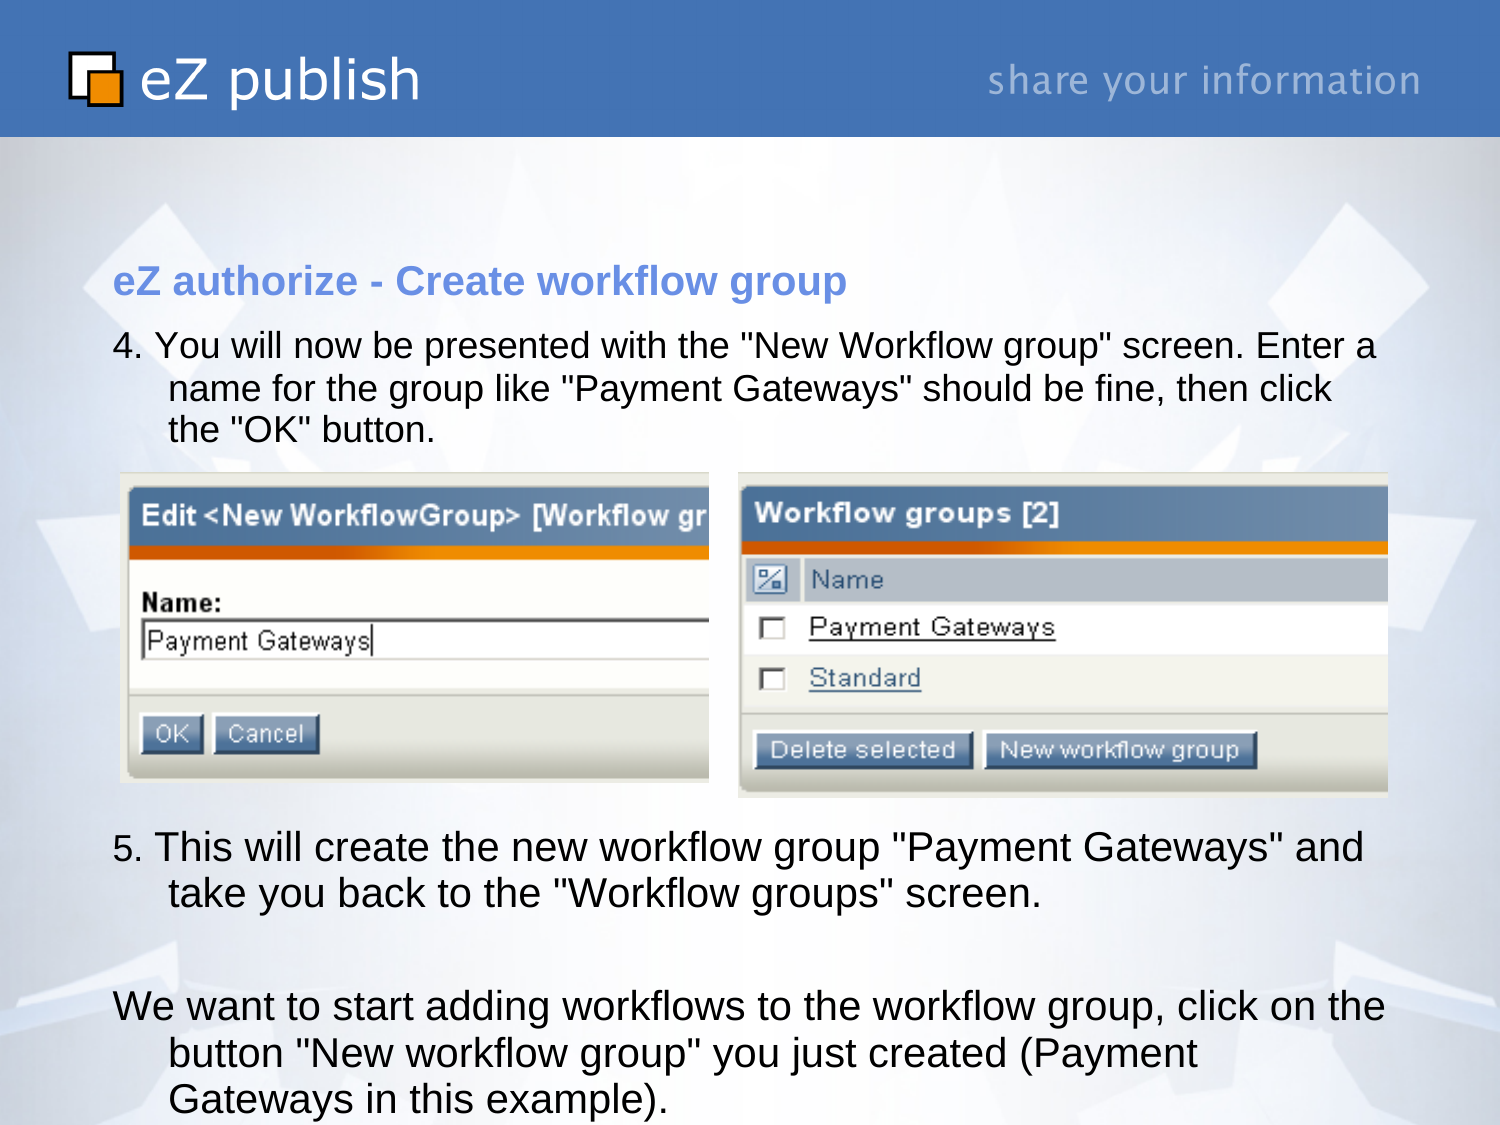

# eZ authorize - Create workflow group
4. You will now be presented with the "New Workflow group" screen. Enter a name for the group like "Payment Gateways" should be fine, then click the "OK" button.
5. This will create the new workflow group "Payment Gateways" and take you back to the "Workflow groups" screen.
We want to start adding workflows to the workflow group, click on the button "New workflow group" you just created (Payment Gateways in this example).